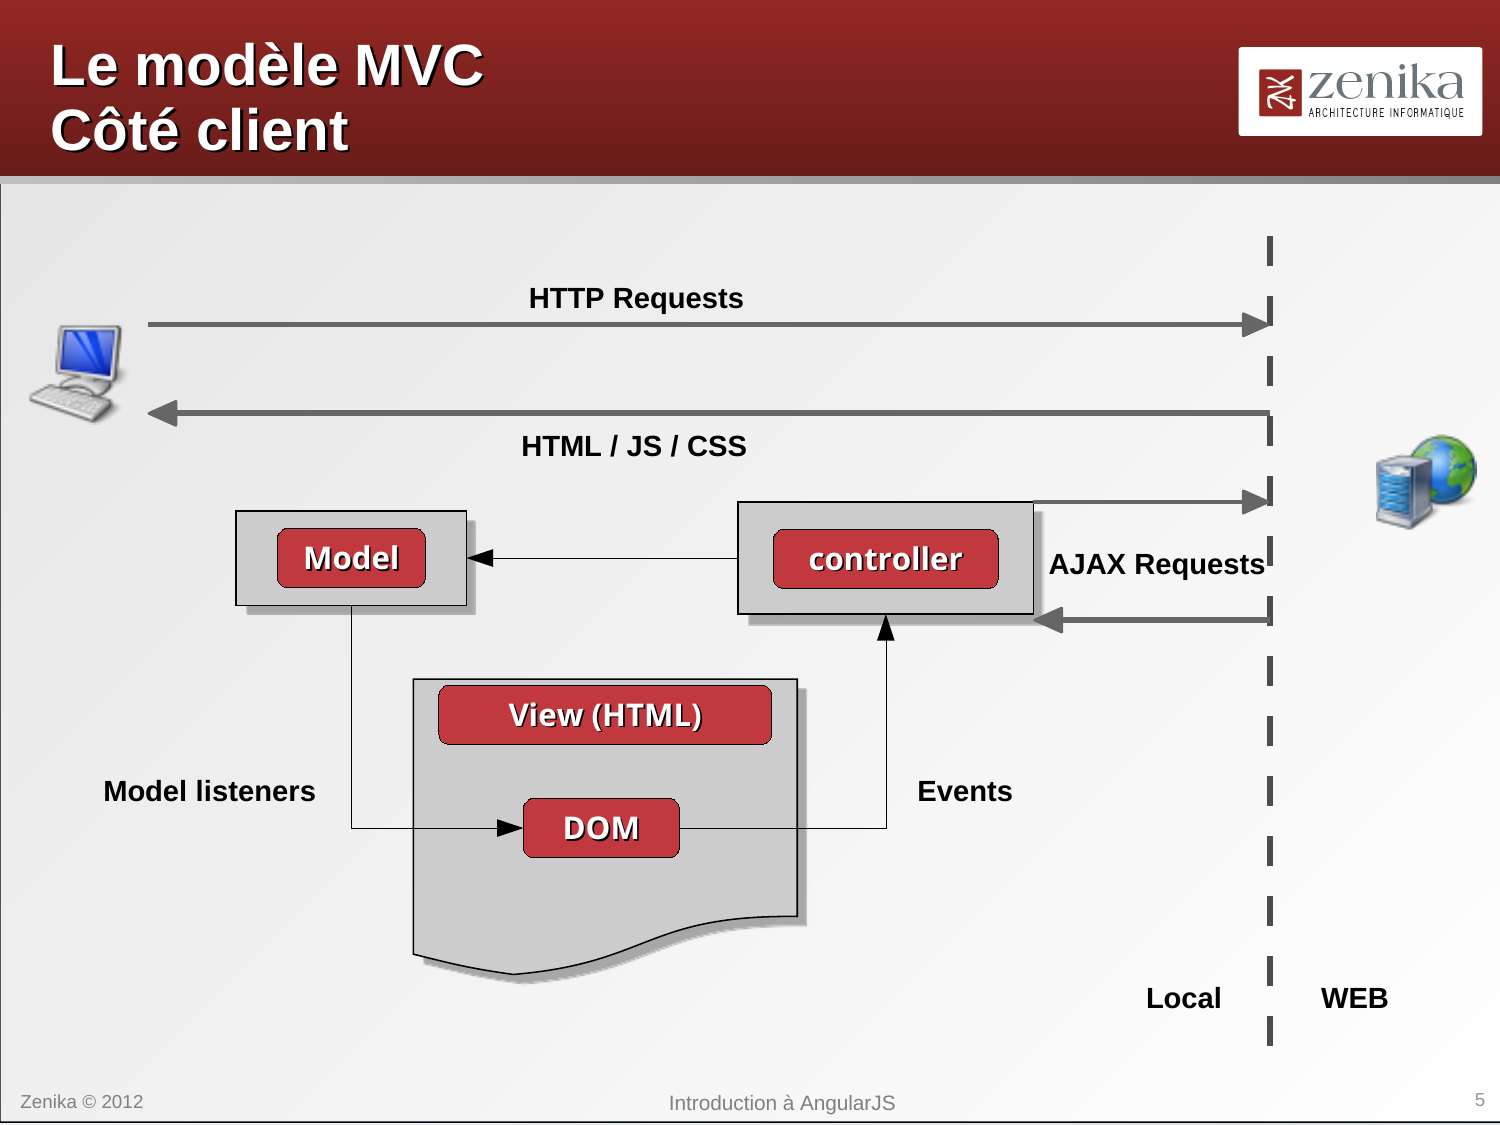

# Le modèle MVC Côté client
HTTP Requests
HTML / JS / CSS
Model
controller
AJAX Requests
View (HTML)
Model listeners
Events
DOM
Local
WEB